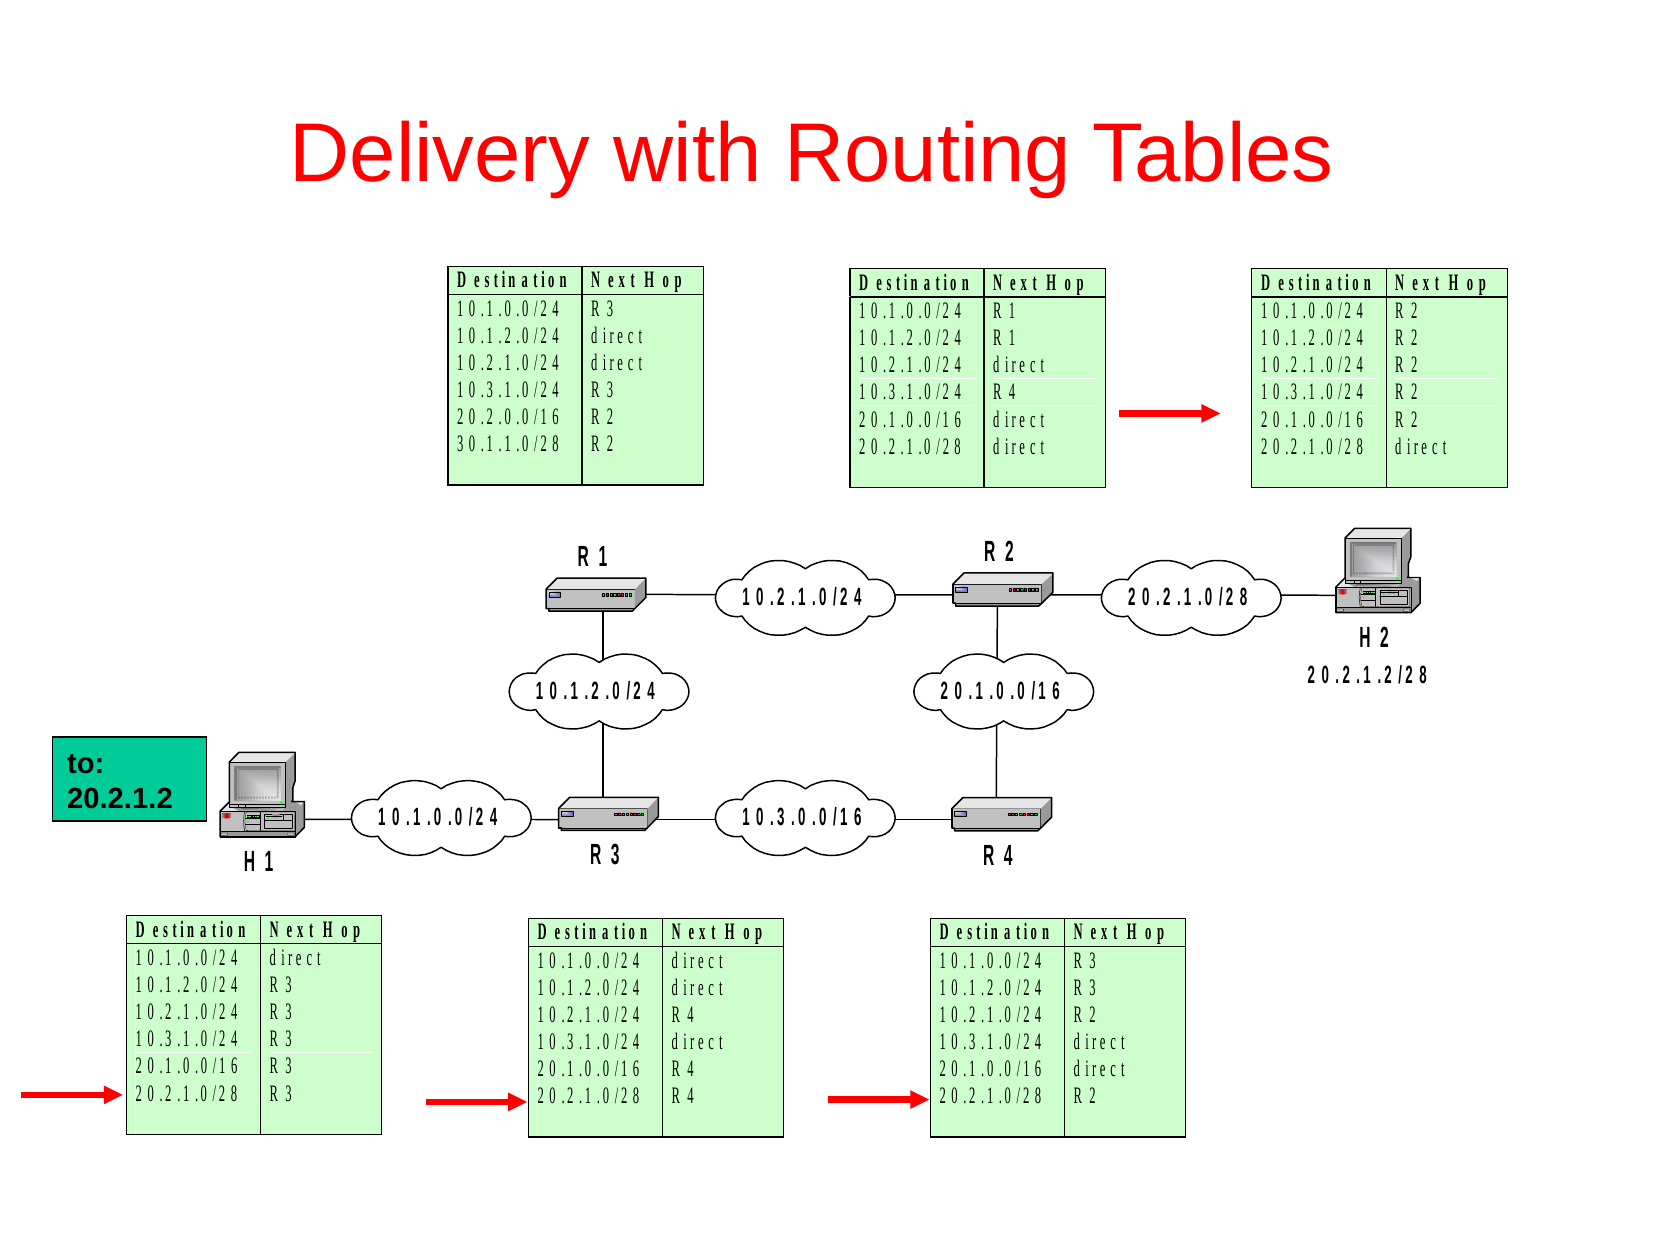

# Delivery with Routing Tables
to:
20.2.1.2